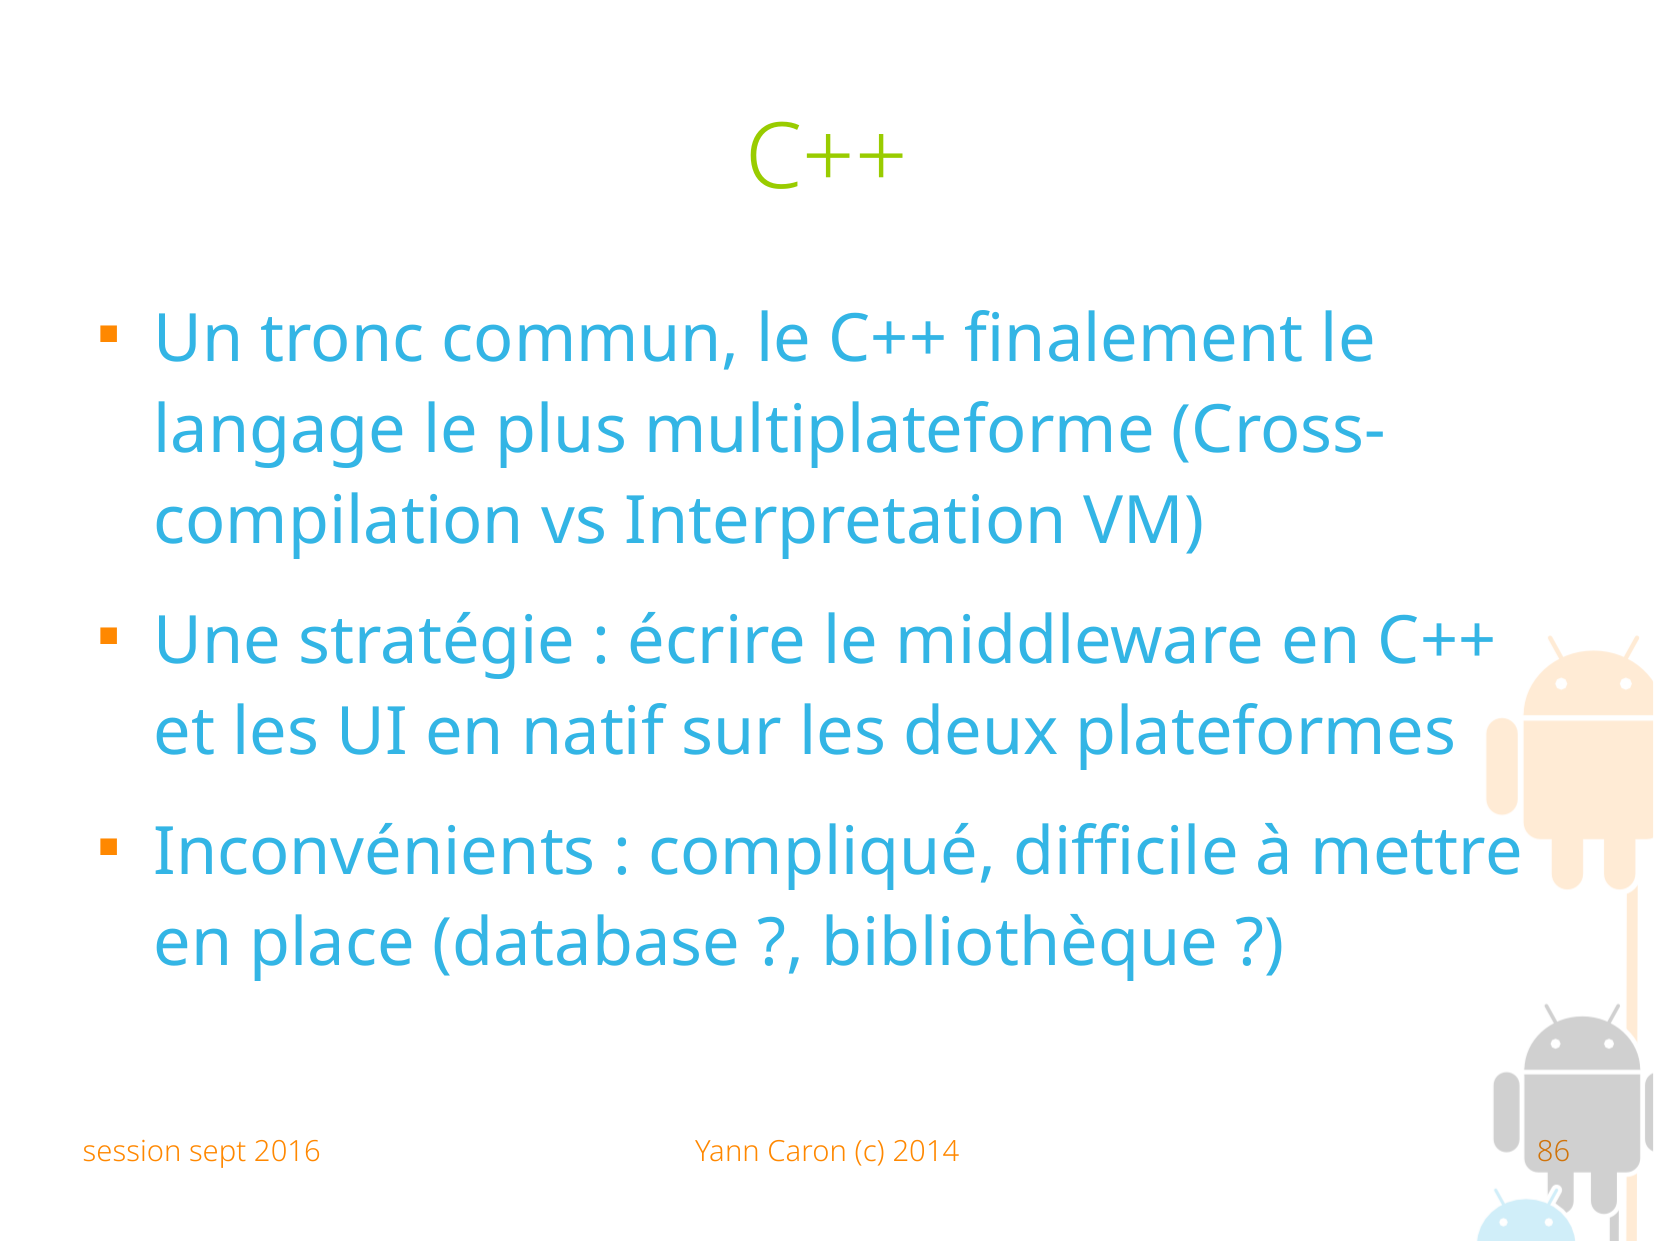

# C++
Un tronc commun, le C++ finalement le langage le plus multiplateforme (Cross-compilation vs Interpretation VM)
Une stratégie : écrire le middleware en C++ et les UI en natif sur les deux plateformes
Inconvénients : compliqué, difficile à mettre en place (database ?, bibliothèque ?)
session sept 2016
Yann Caron (c) 2014
86